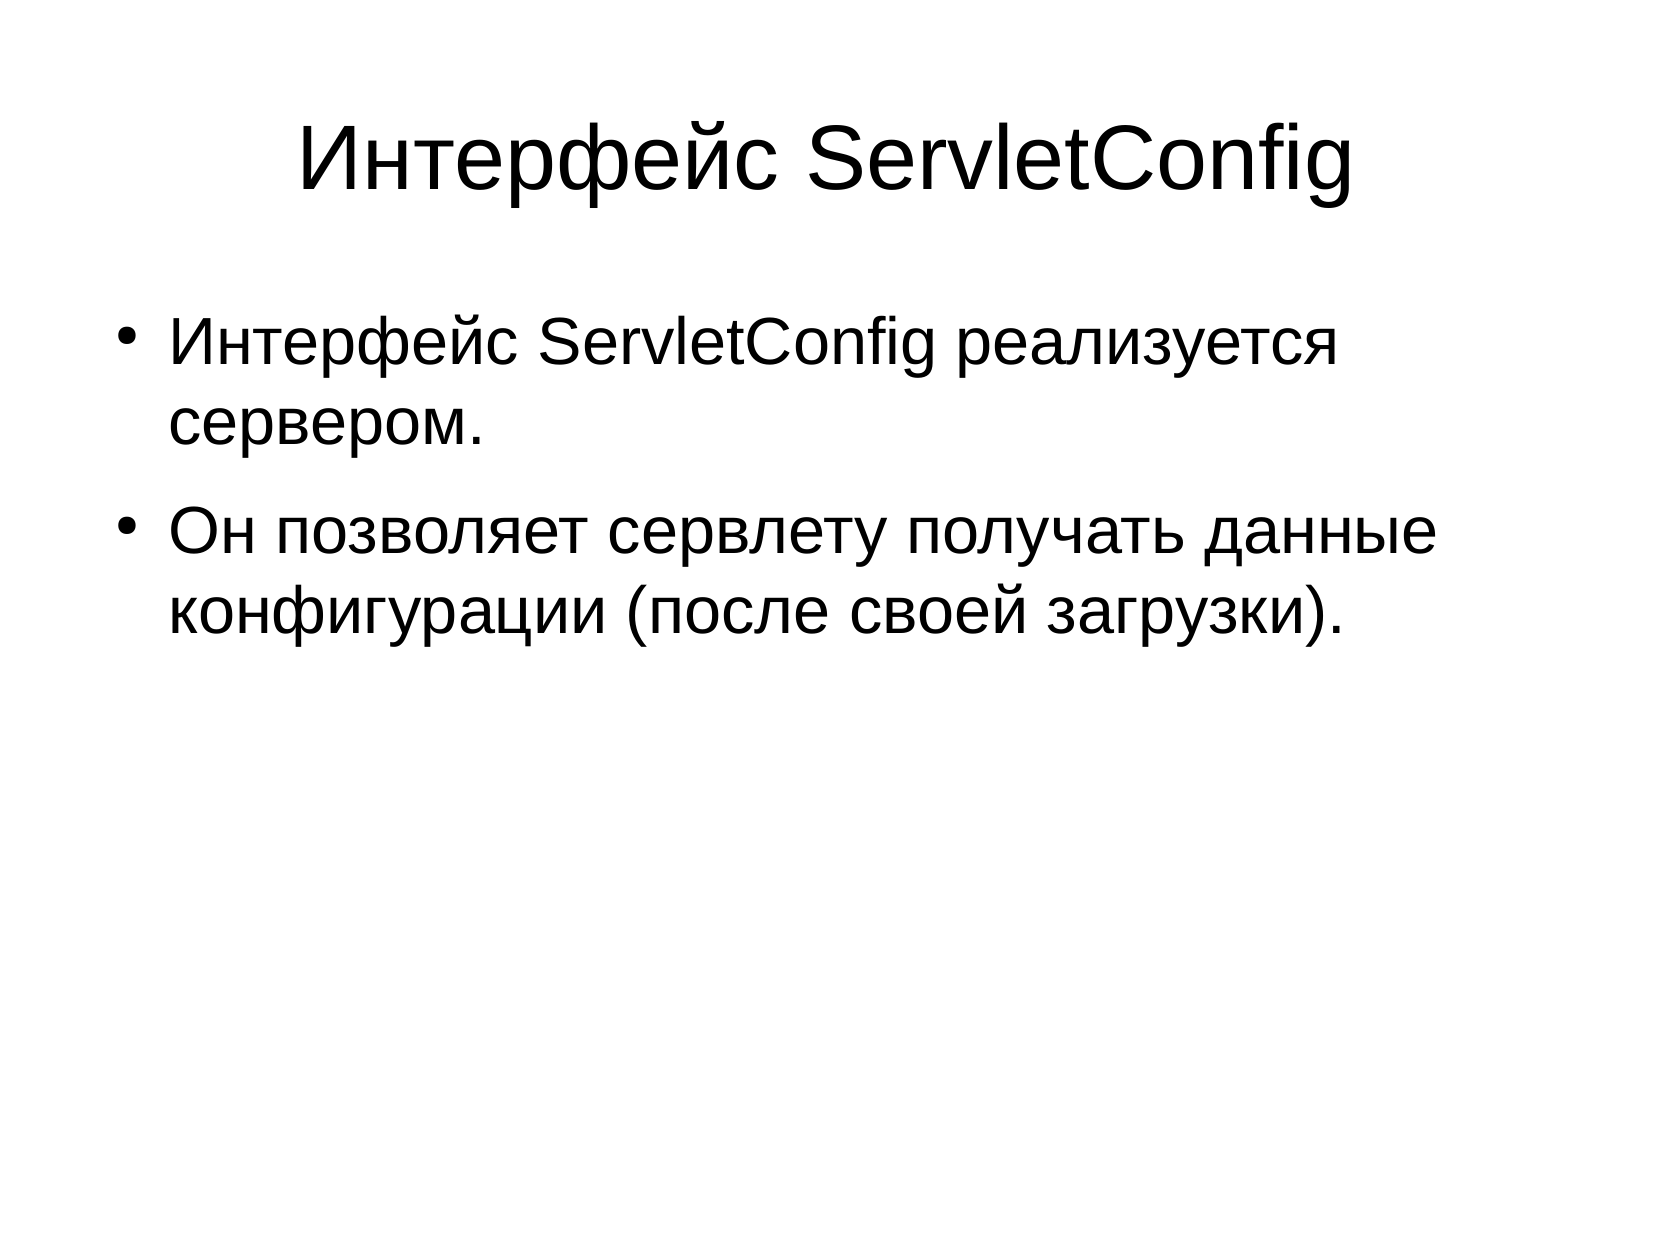

# Интерфейс ServletConfig
Интерфейс ServletConfig реализуется сервером.
Он позволяет сервлету получать данные конфигурации (после своей загрузки).